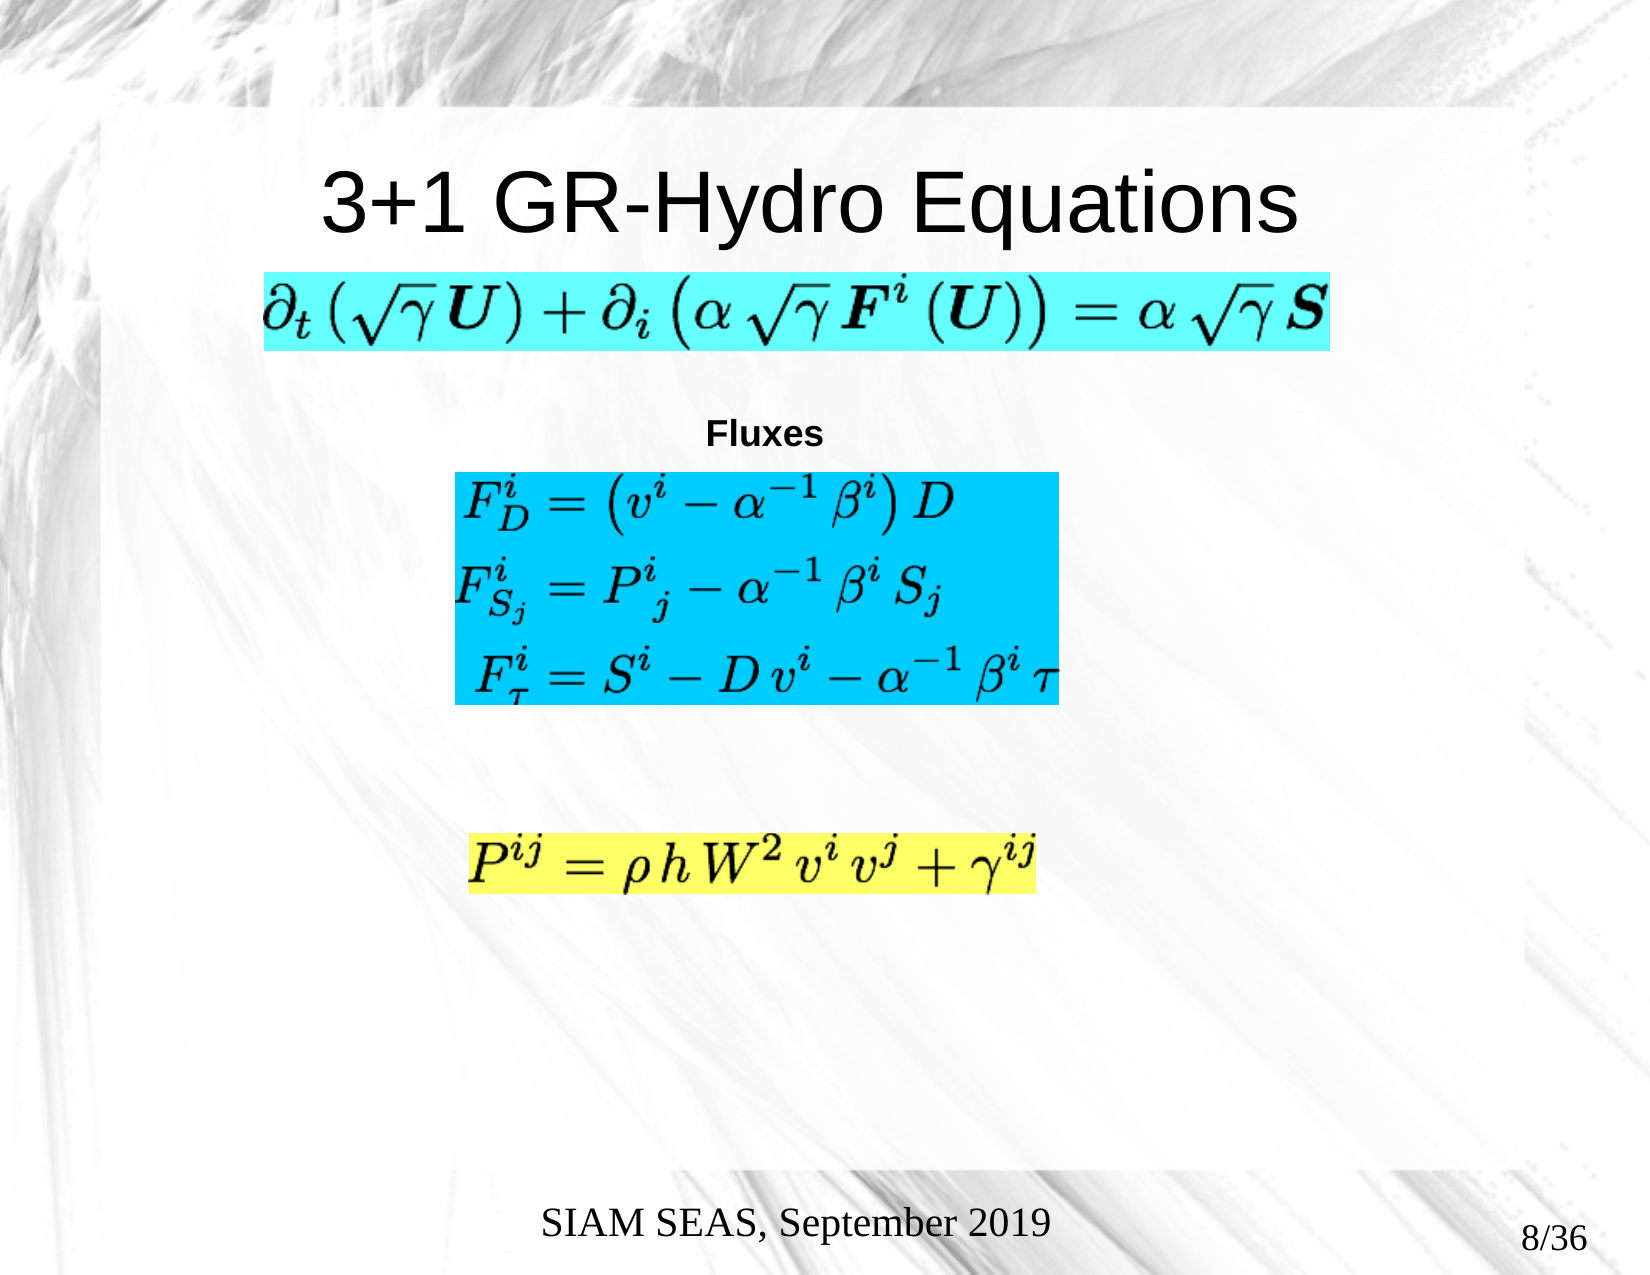

# 3+1 GR-Hydro Equations
Fluxes
SIAM SEAS, September 2019
8